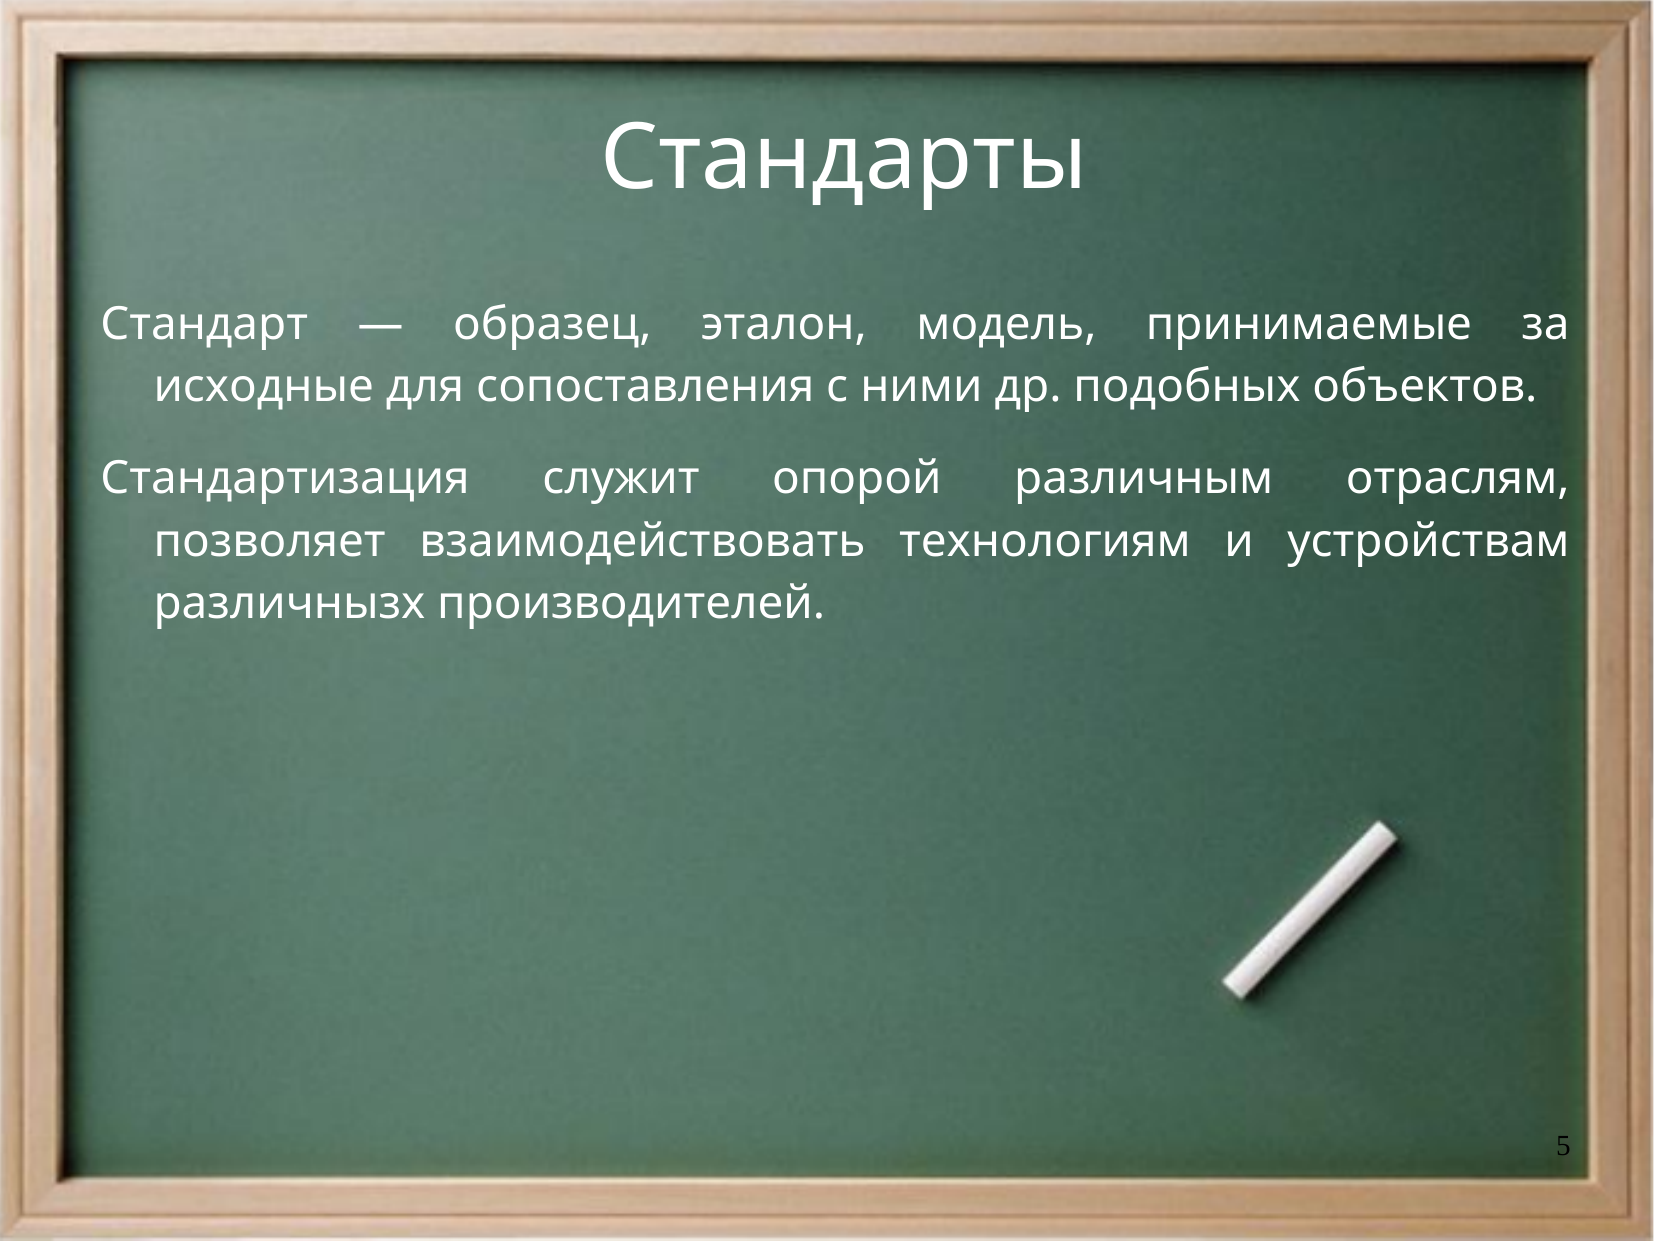

# Стандарты
Стандарт — образец, эталон, модель, принимаемые за исходные для сопоставления с ними др. подобных объектов.
Стандартизация служит опорой различным отраслям, позволяет взаимодействовать технологиям и устройствам различнызх производителей.
5